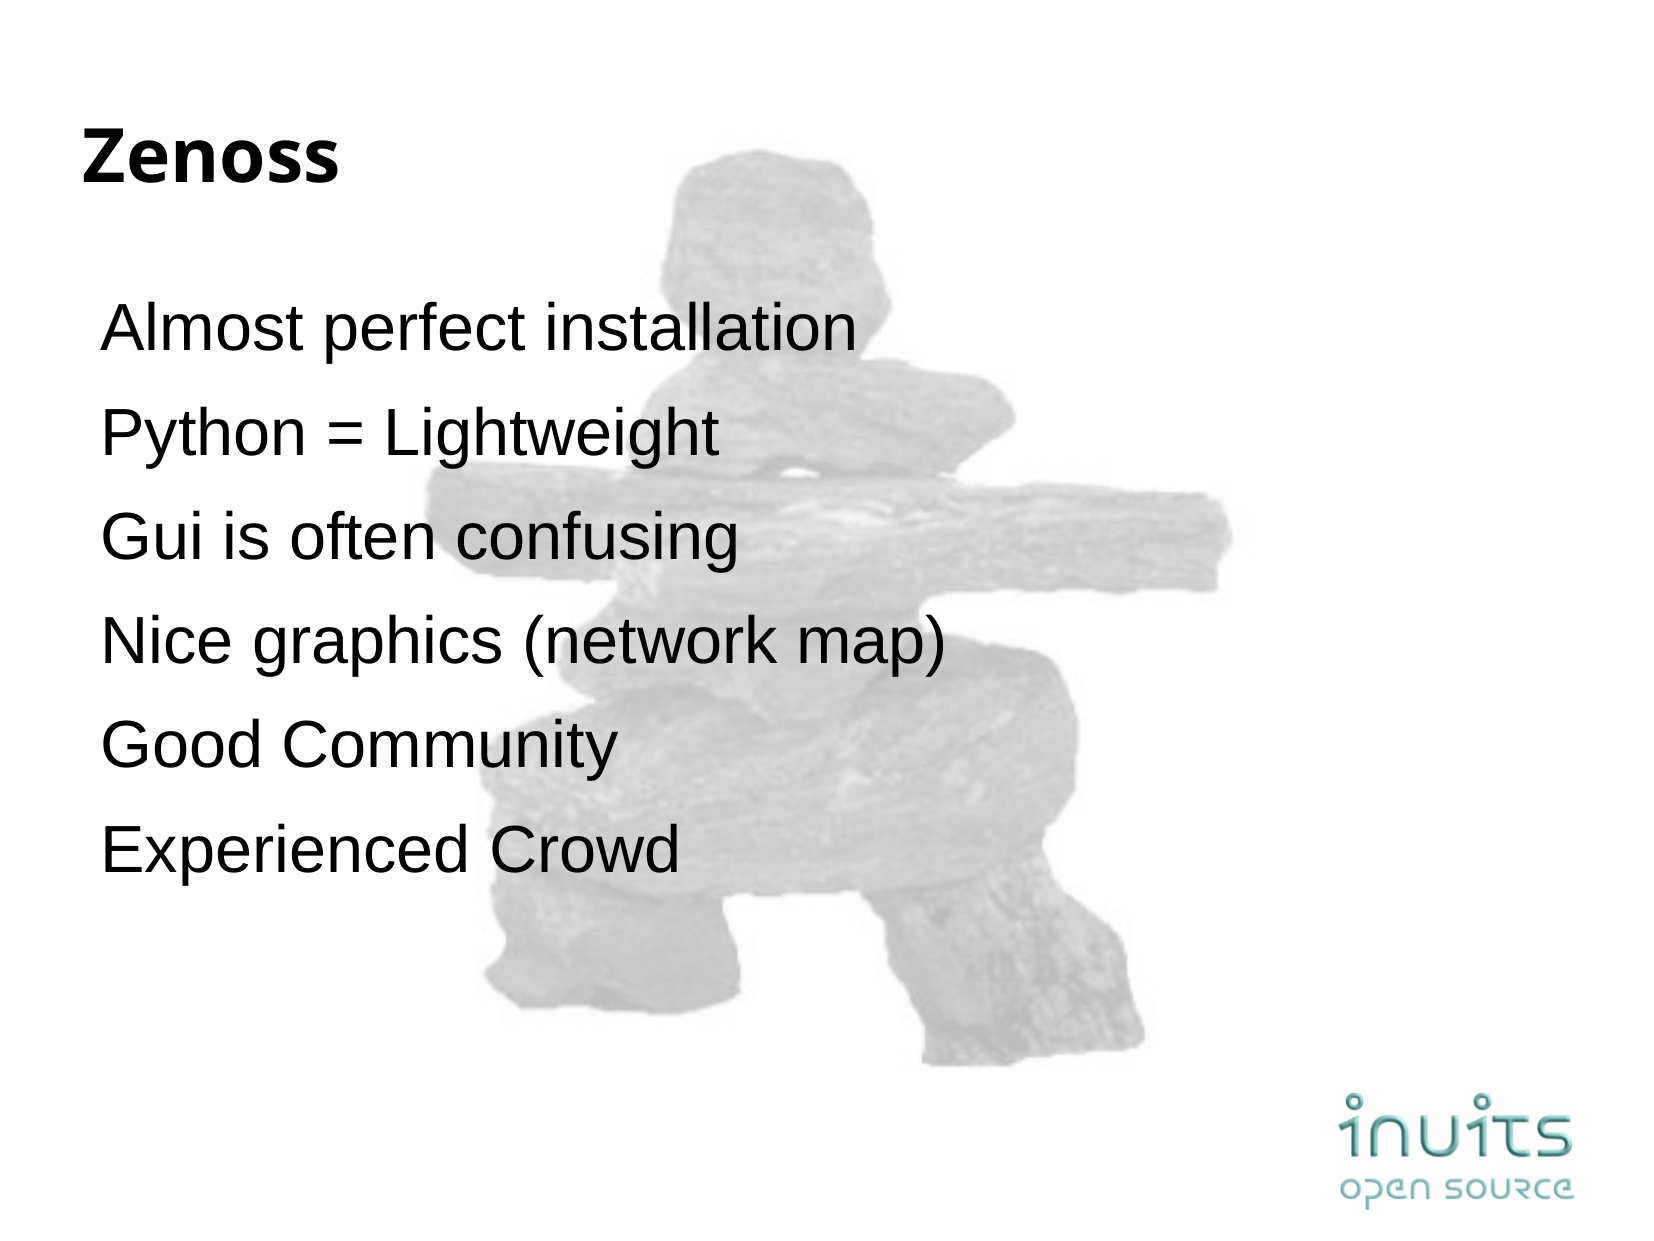

# Zenoss
Almost perfect installation
Python = Lightweight
Gui is often confusing
Nice graphics (network map)
Good Community
Experienced Crowd
19